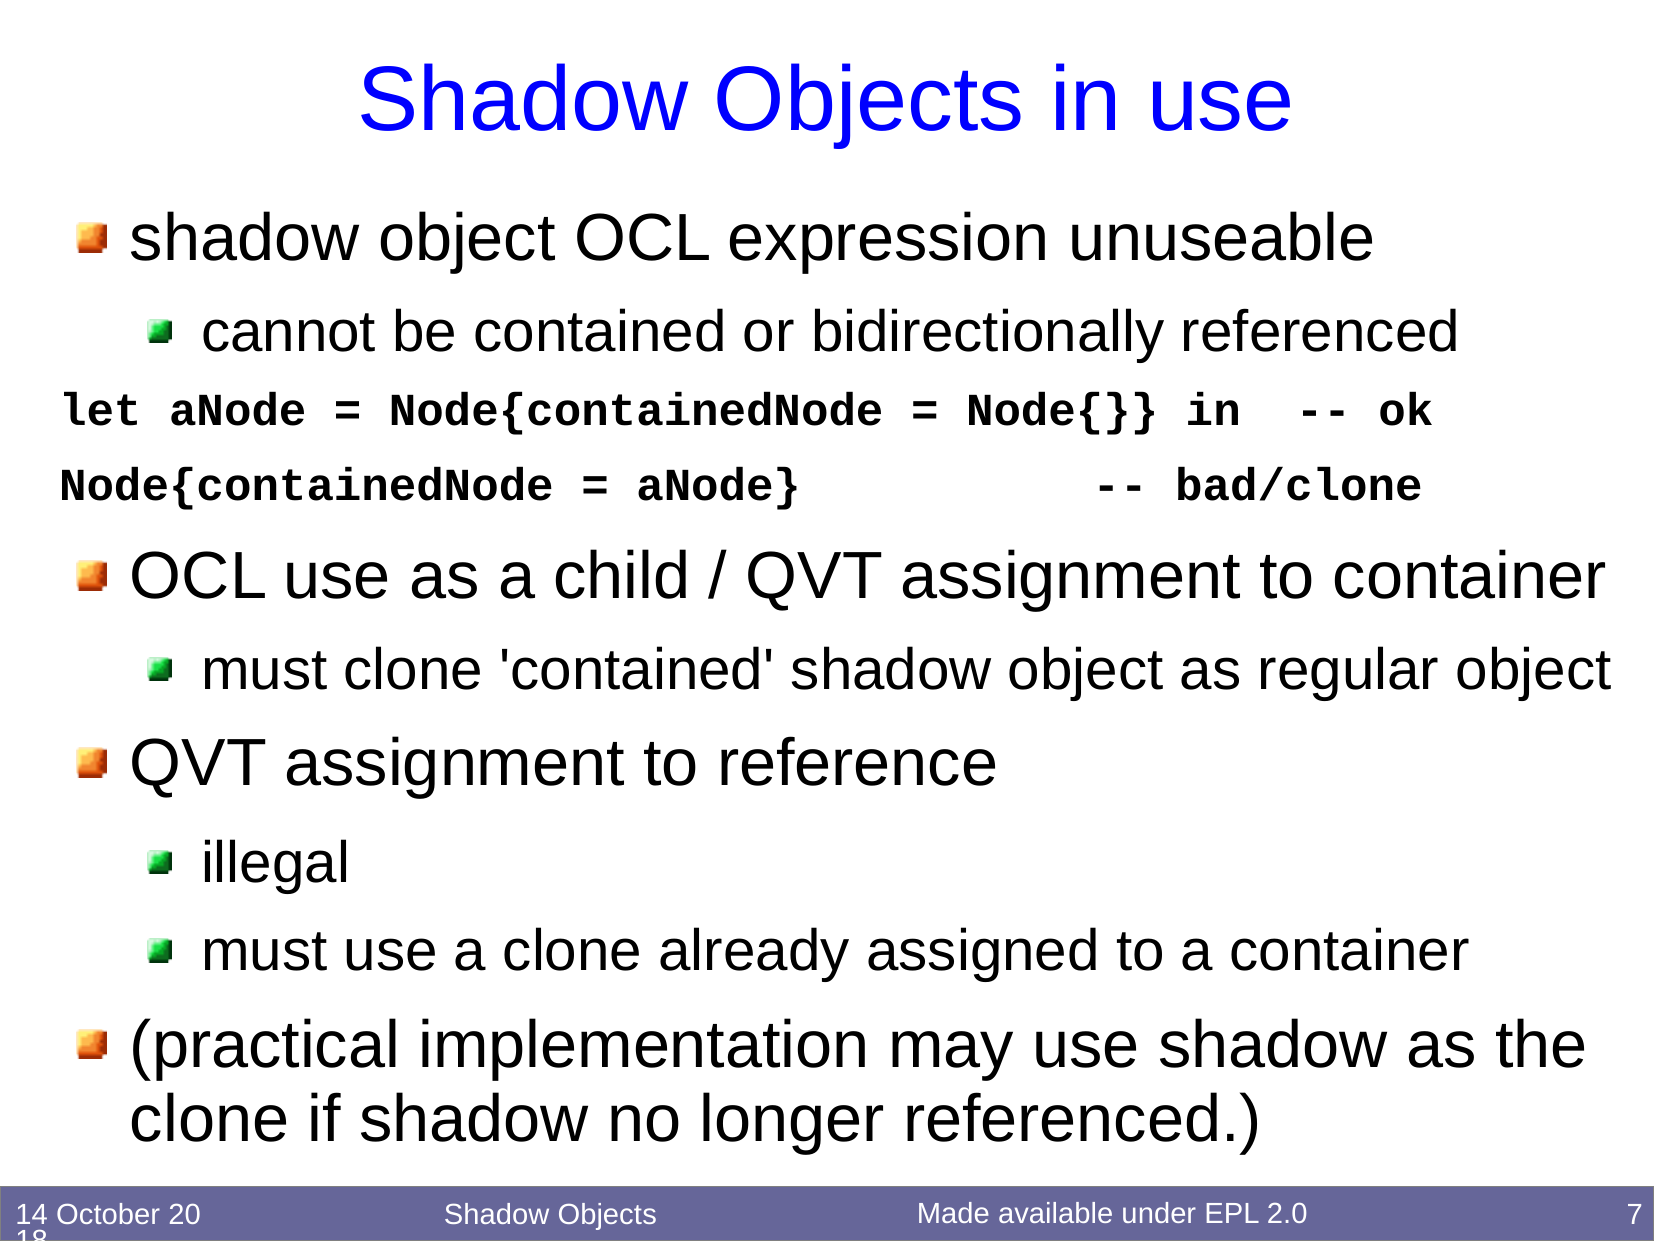

# Shadow Objects in use
shadow object OCL expression unuseable
cannot be contained or bidirectionally referenced
let aNode = Node{containedNode = Node{}} in -- ok
Node{containedNode = aNode} 				-- bad/clone
OCL use as a child / QVT assignment to container
must clone 'contained' shadow object as regular object
QVT assignment to reference
illegal
must use a clone already assigned to a container
(practical implementation may use shadow as the clone if shadow no longer referenced.)
14 October 2018
Shadow Objects
7